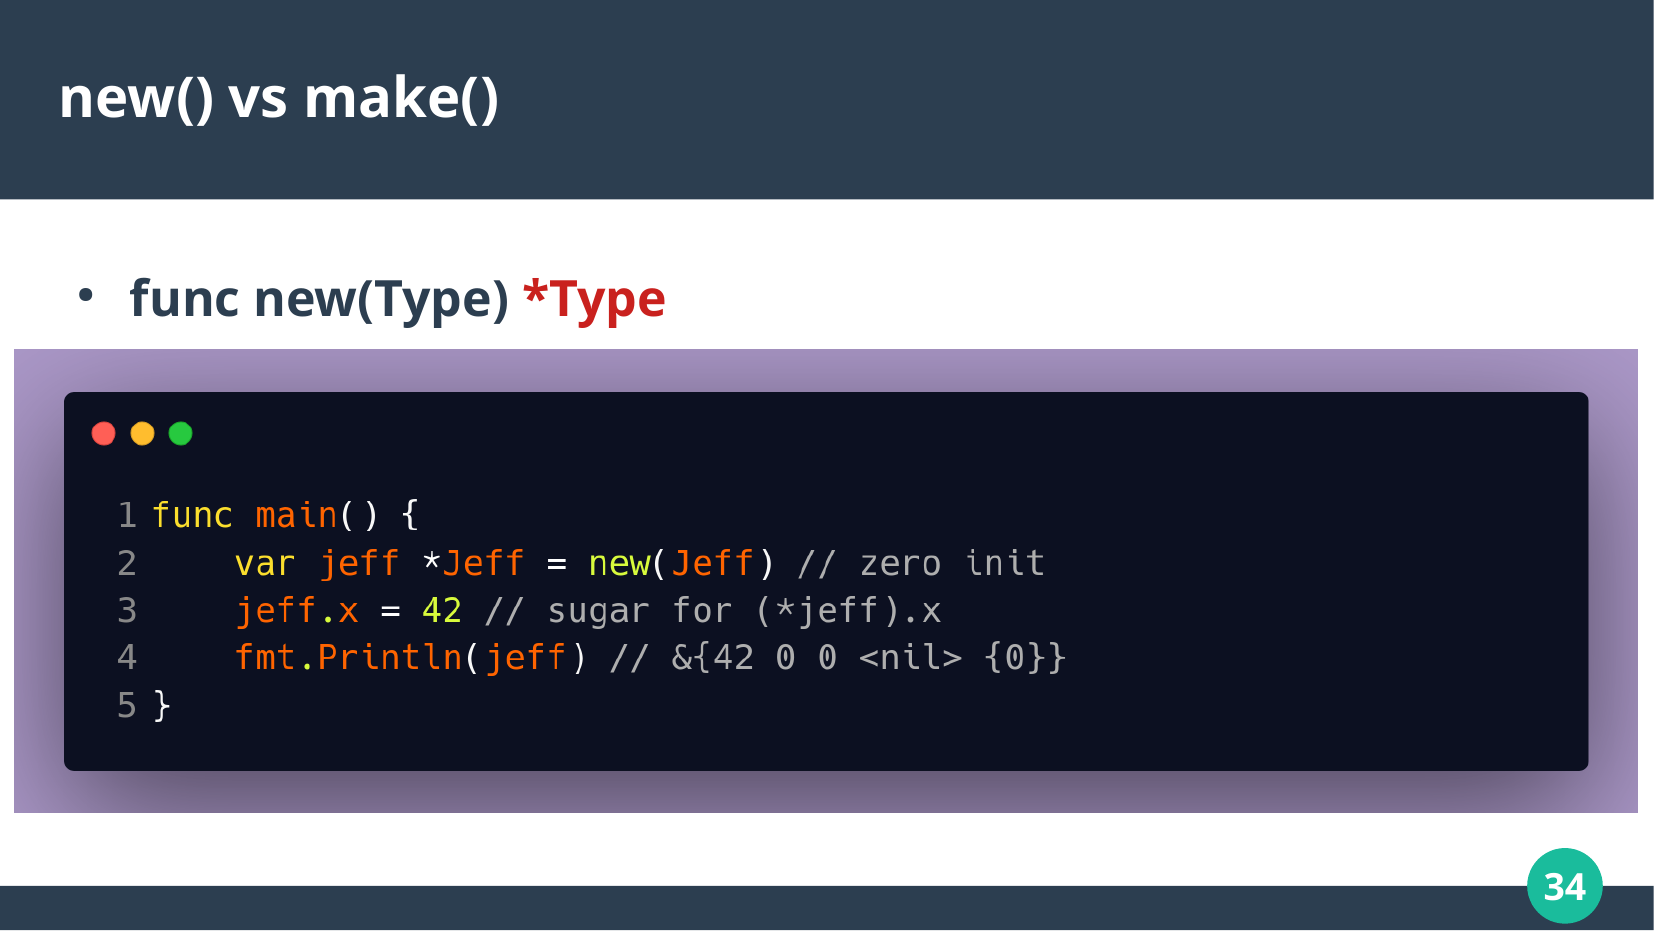

# new() vs make()
func new(Type) *Type
func make(t Type, size ...int) Type
Slice → make([]V, size) ← we saw this before
Map → make(map[K]V, size) ← really don’t need to use this
Channel → we’ll see this later
Can ONLY be used to create three types